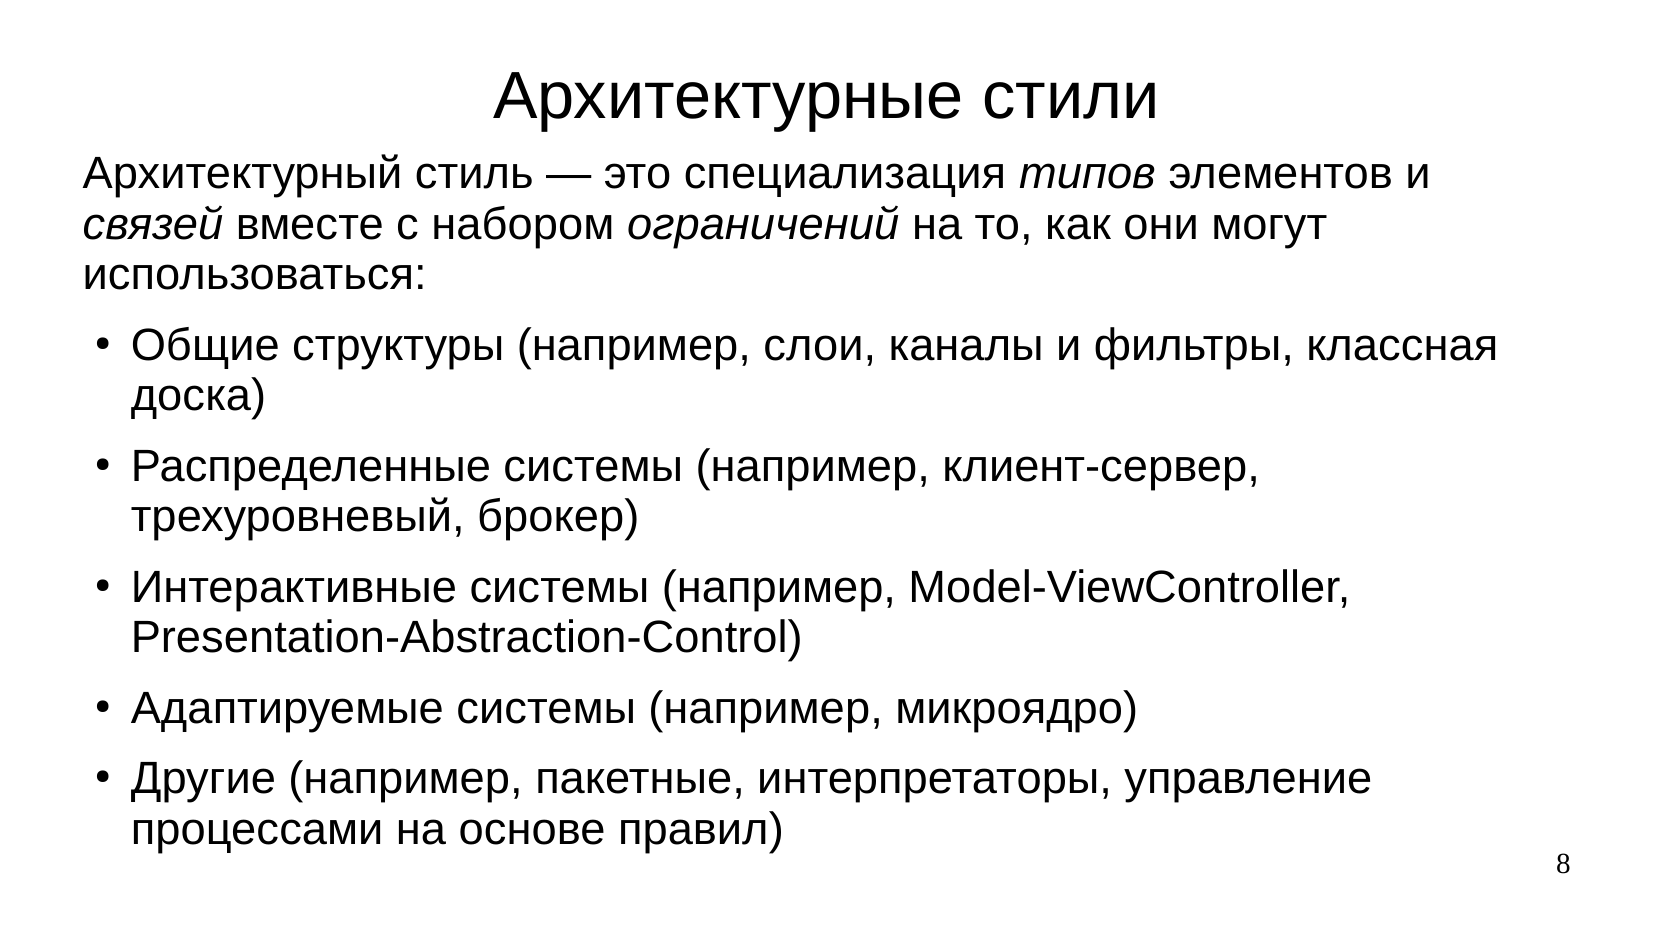

# Архитектурные стили
Архитектурный стиль — это специализация типов элементов и связей вместе с набором ограничений на то, как они могут использоваться:
Общие структуры (например, слои, каналы и фильтры, классная доска)
Распределенные системы (например, клиент-сервер, трехуровневый, брокер)
Интерактивные системы (например, Model-ViewController, Presentation-Abstraction-Control)
Адаптируемые системы (например, микроядро)
Другие (например, пакетные, интерпретаторы, управление процессами на основе правил)
8